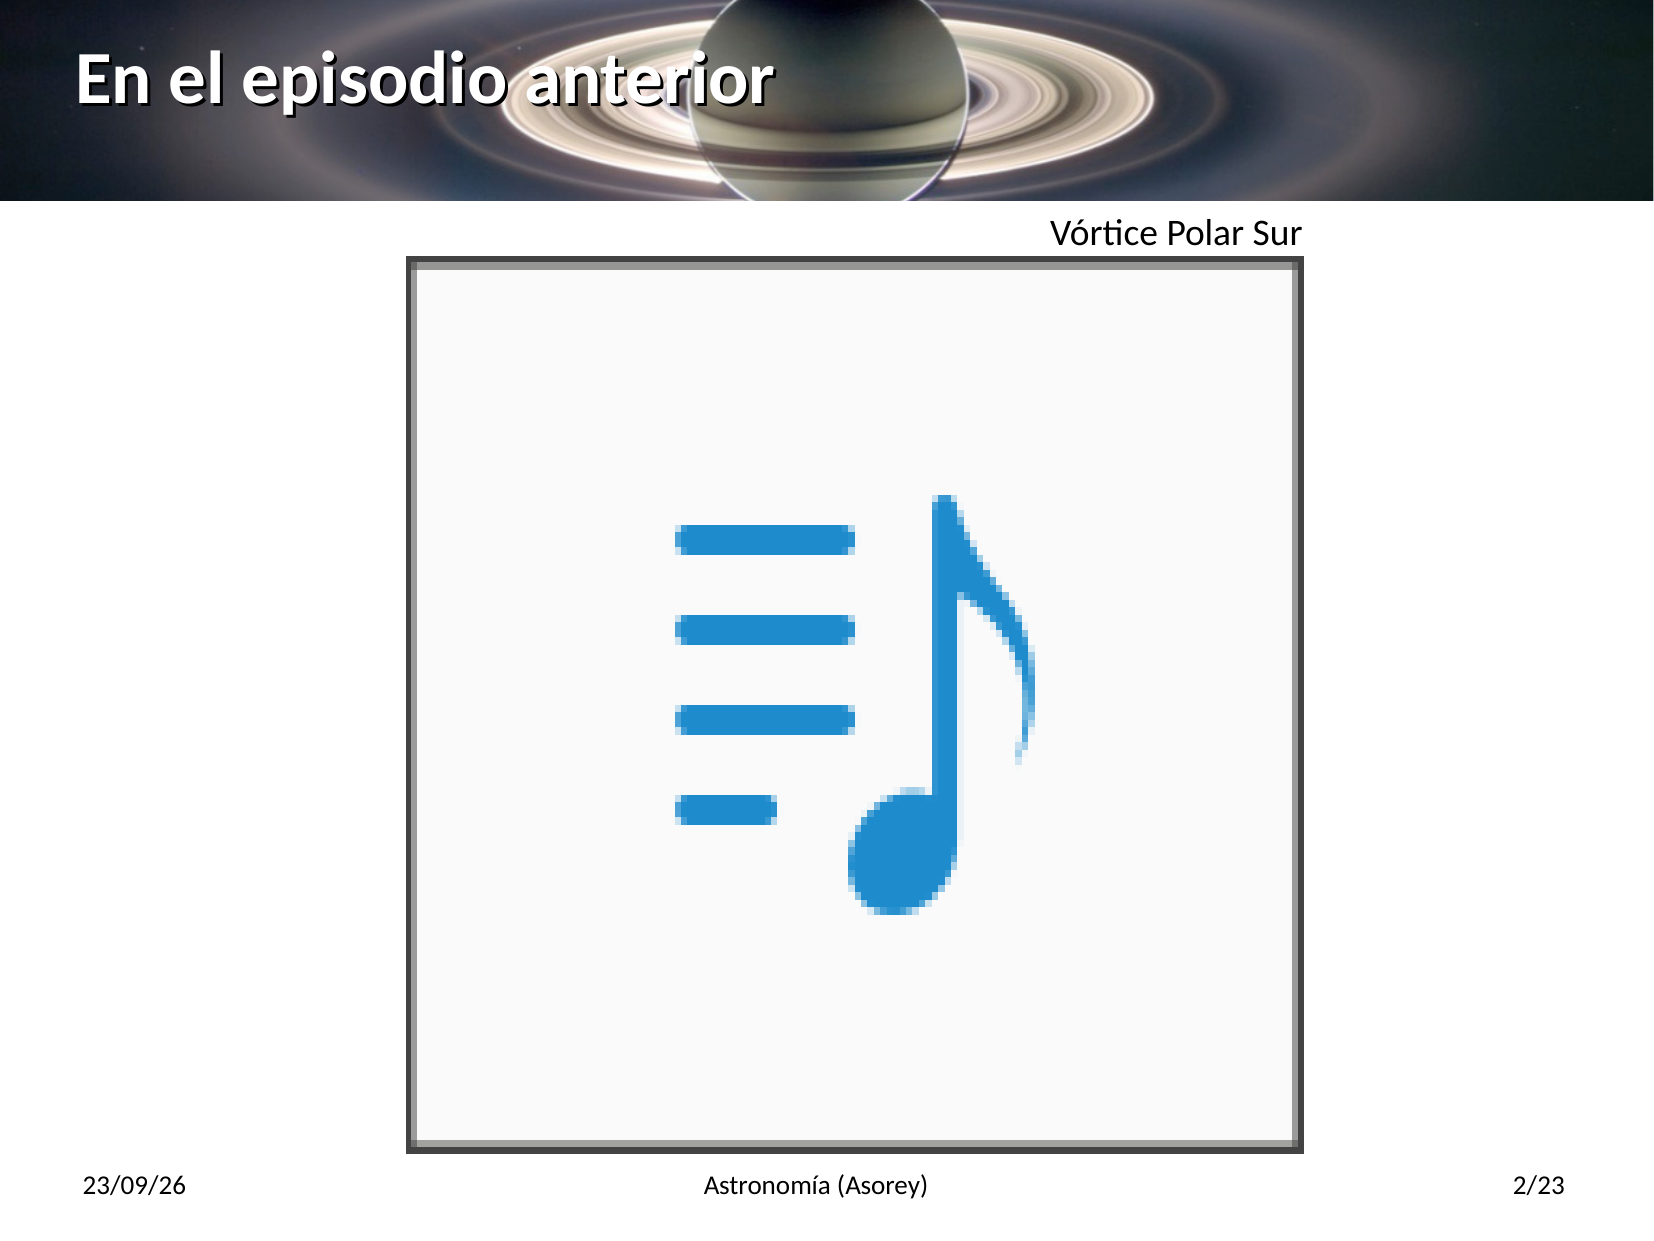

# En el episodio anterior
Vórtice Polar Sur
Astronomía (Asorey)
2